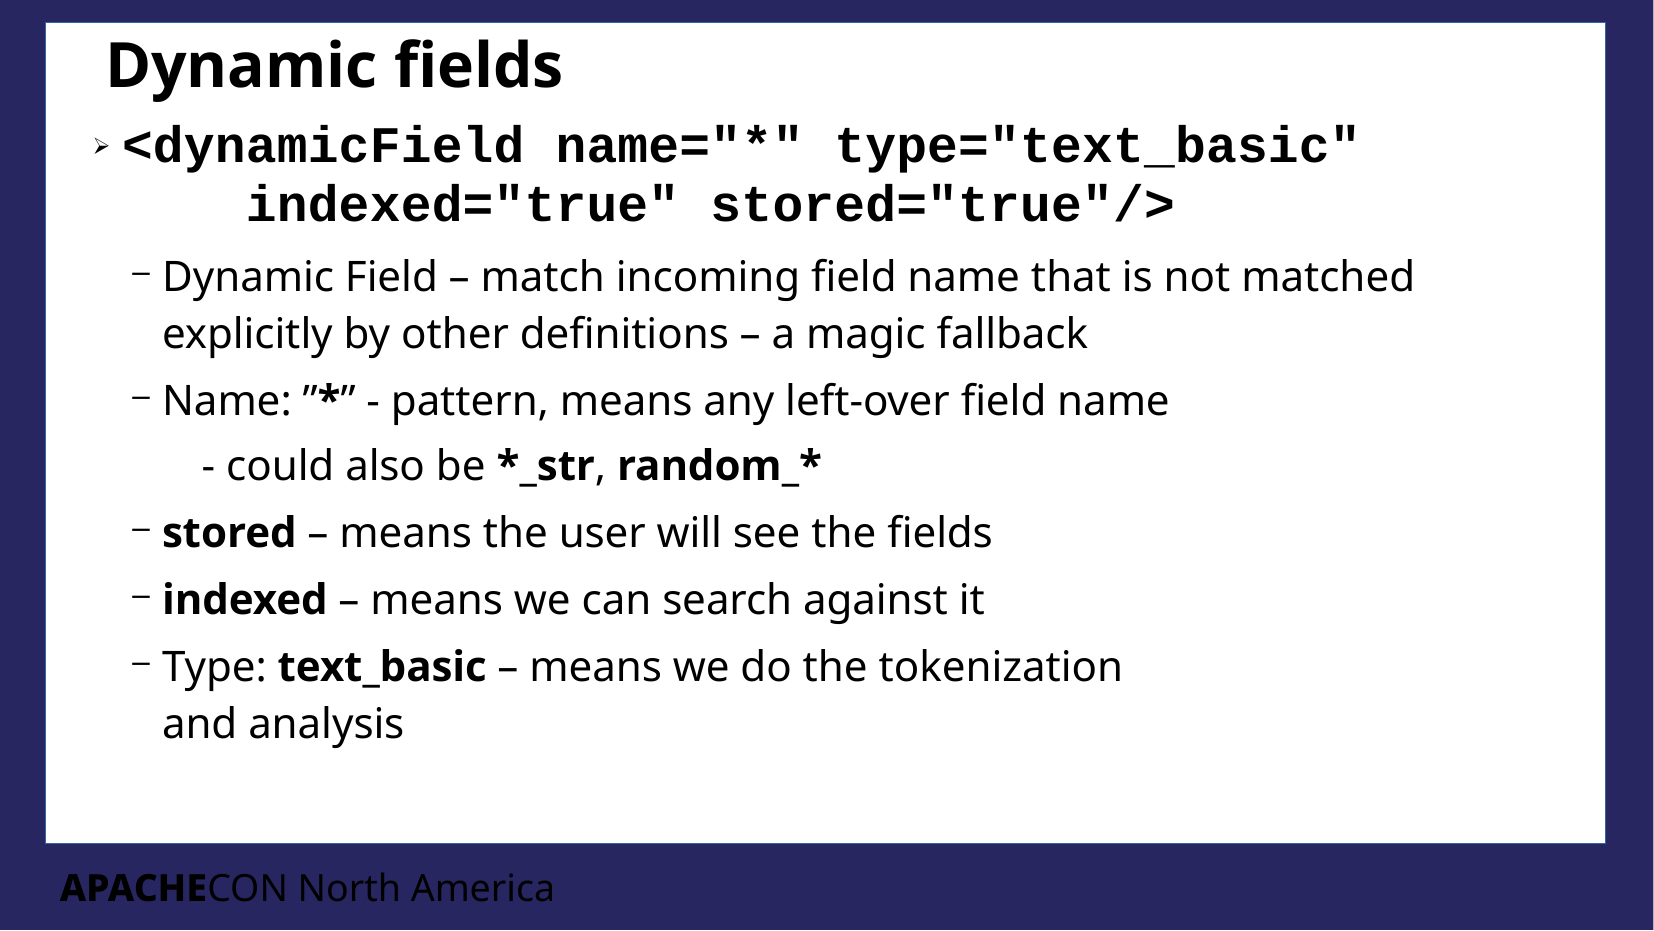

# Dynamic fields
<dynamicField name="*" type="text_basic"
 indexed="true" stored="true"/>
Dynamic Field – match incoming field name that is not matched explicitly by other definitions – a magic fallback
Name: ”*” - pattern, means any left-over field name
- could also be *_str, random_*
stored – means the user will see the fields
indexed – means we can search against it
Type: text_basic – means we do the tokenization
and analysis